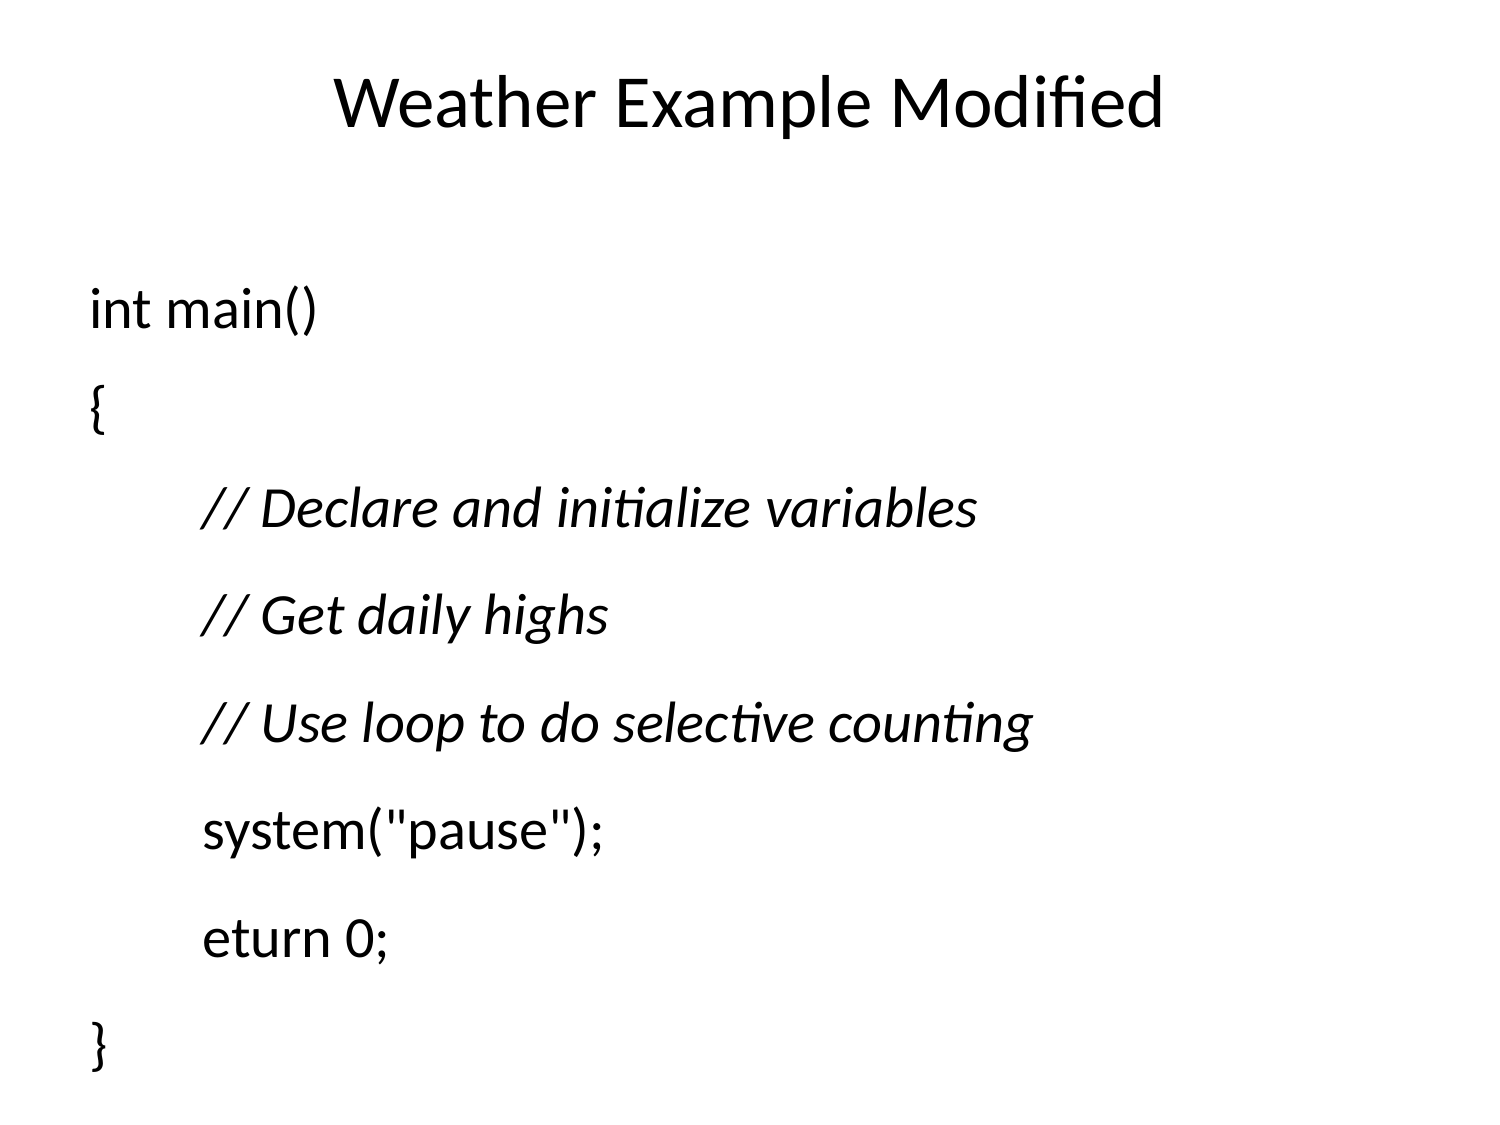

# Weather Example Modified
int main()
{
 		// Declare and initialize variables
		// Get daily highs
		// Use loop to do selective counting
		system("pause");
		eturn 0;
}